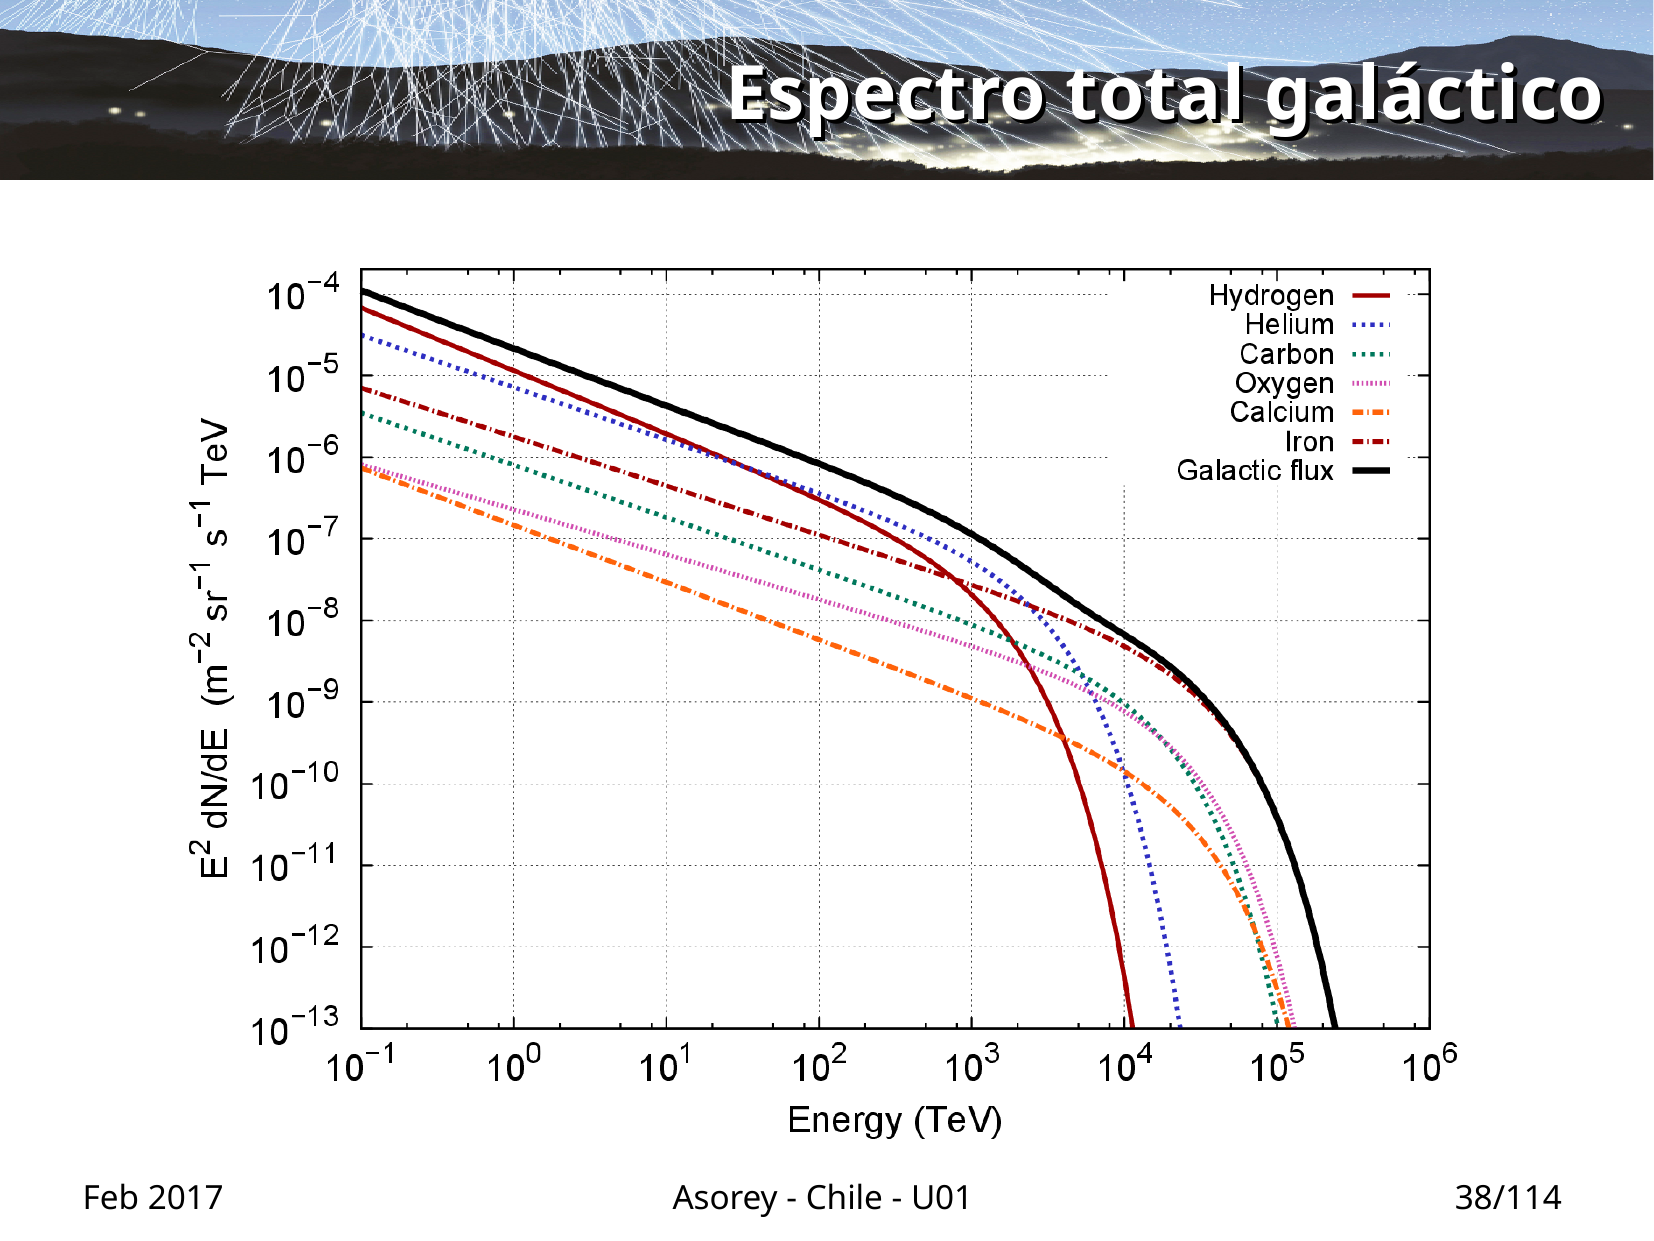

# Espectro total galáctico
Feb 2017
Asorey - Chile - U01
38